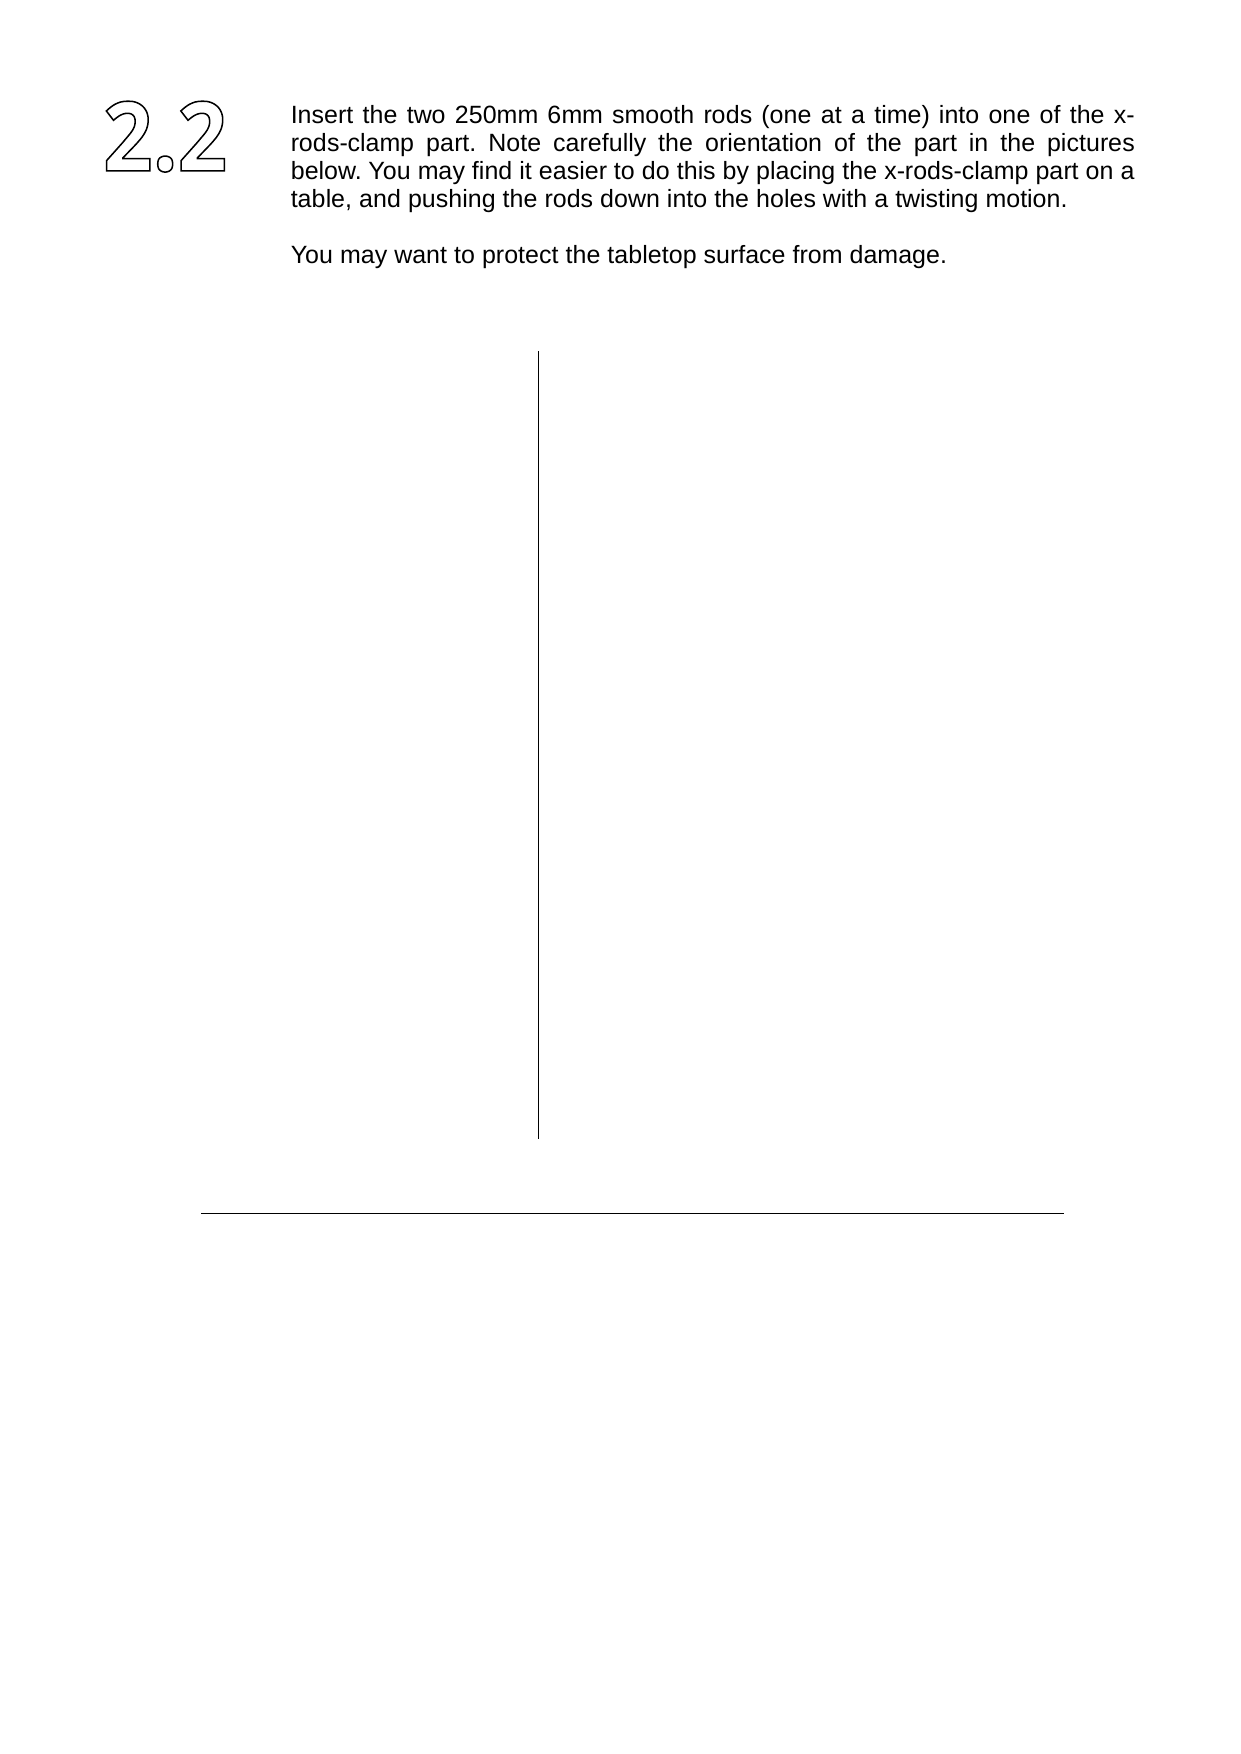

Insert the two 250mm 6mm smooth rods (one at a time) into one of the x-rods-clamp part. Note carefully the orientation of the part in the pictures below. You may find it easier to do this by placing the x-rods-clamp part on a table, and pushing the rods down into the holes with a twisting motion.
You may want to protect the tabletop surface from damage.
2.2